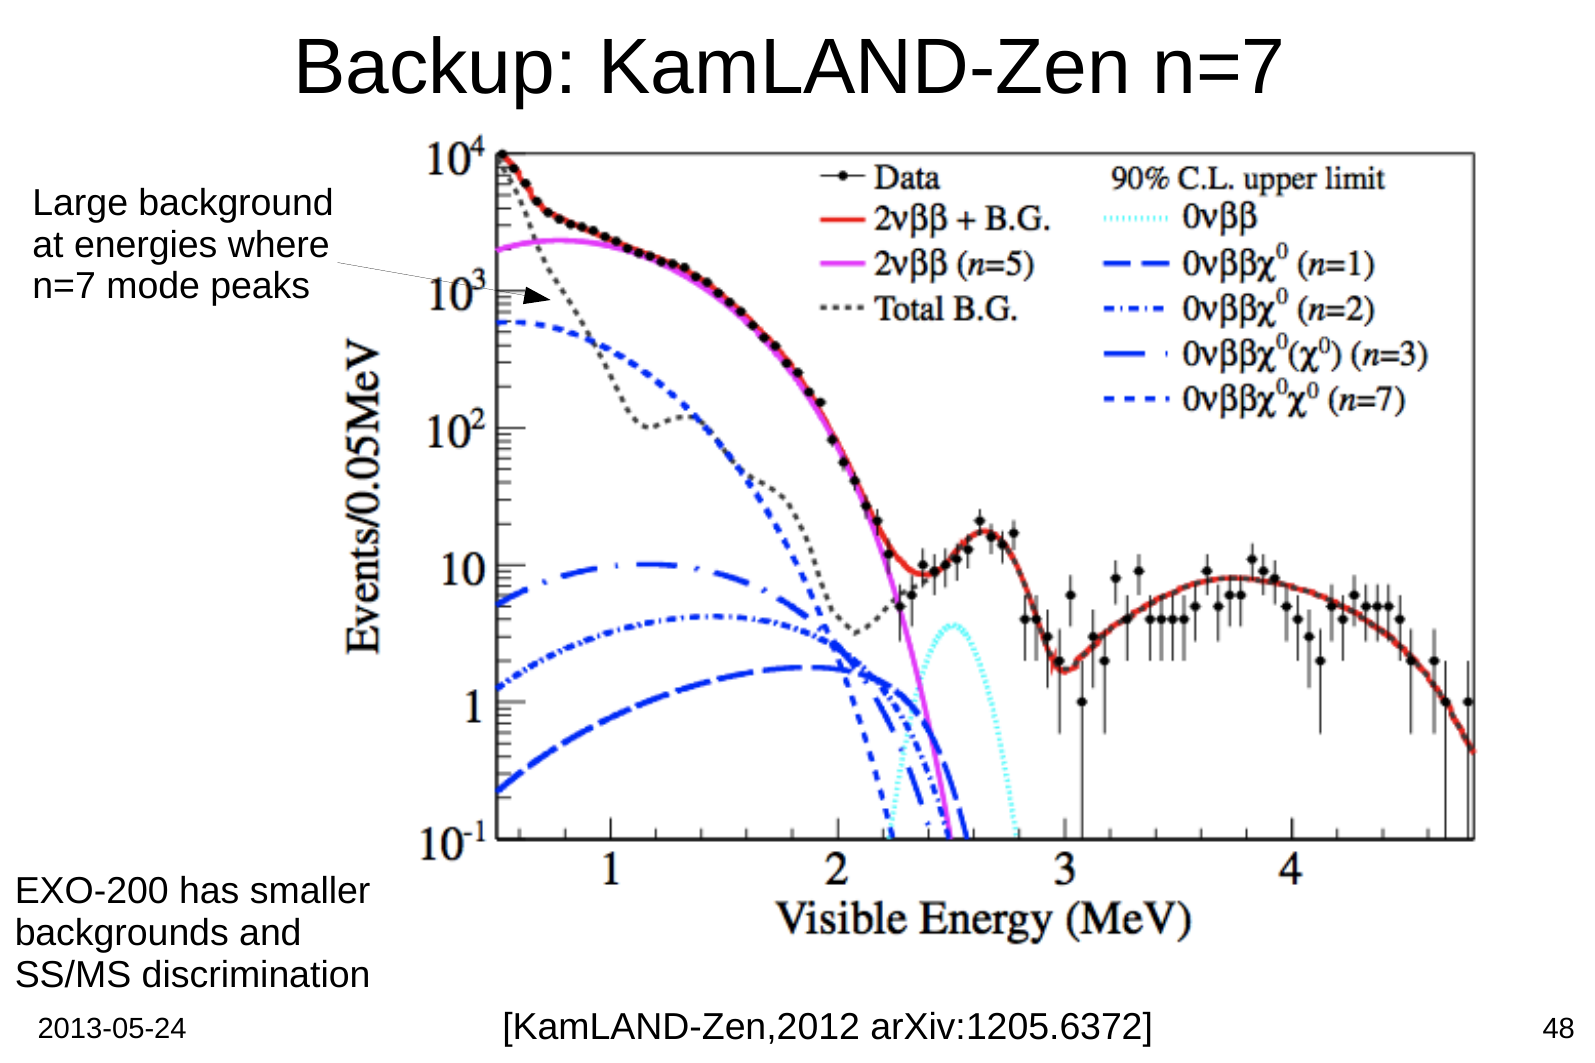

# Backup: KamLAND-Zen n=7
Large background at energies where n=7 mode peaks
EXO-200 has smaller backgrounds and SS/MS discrimination
[KamLAND-Zen,2012 arXiv:1205.6372]
2013-05-24
48